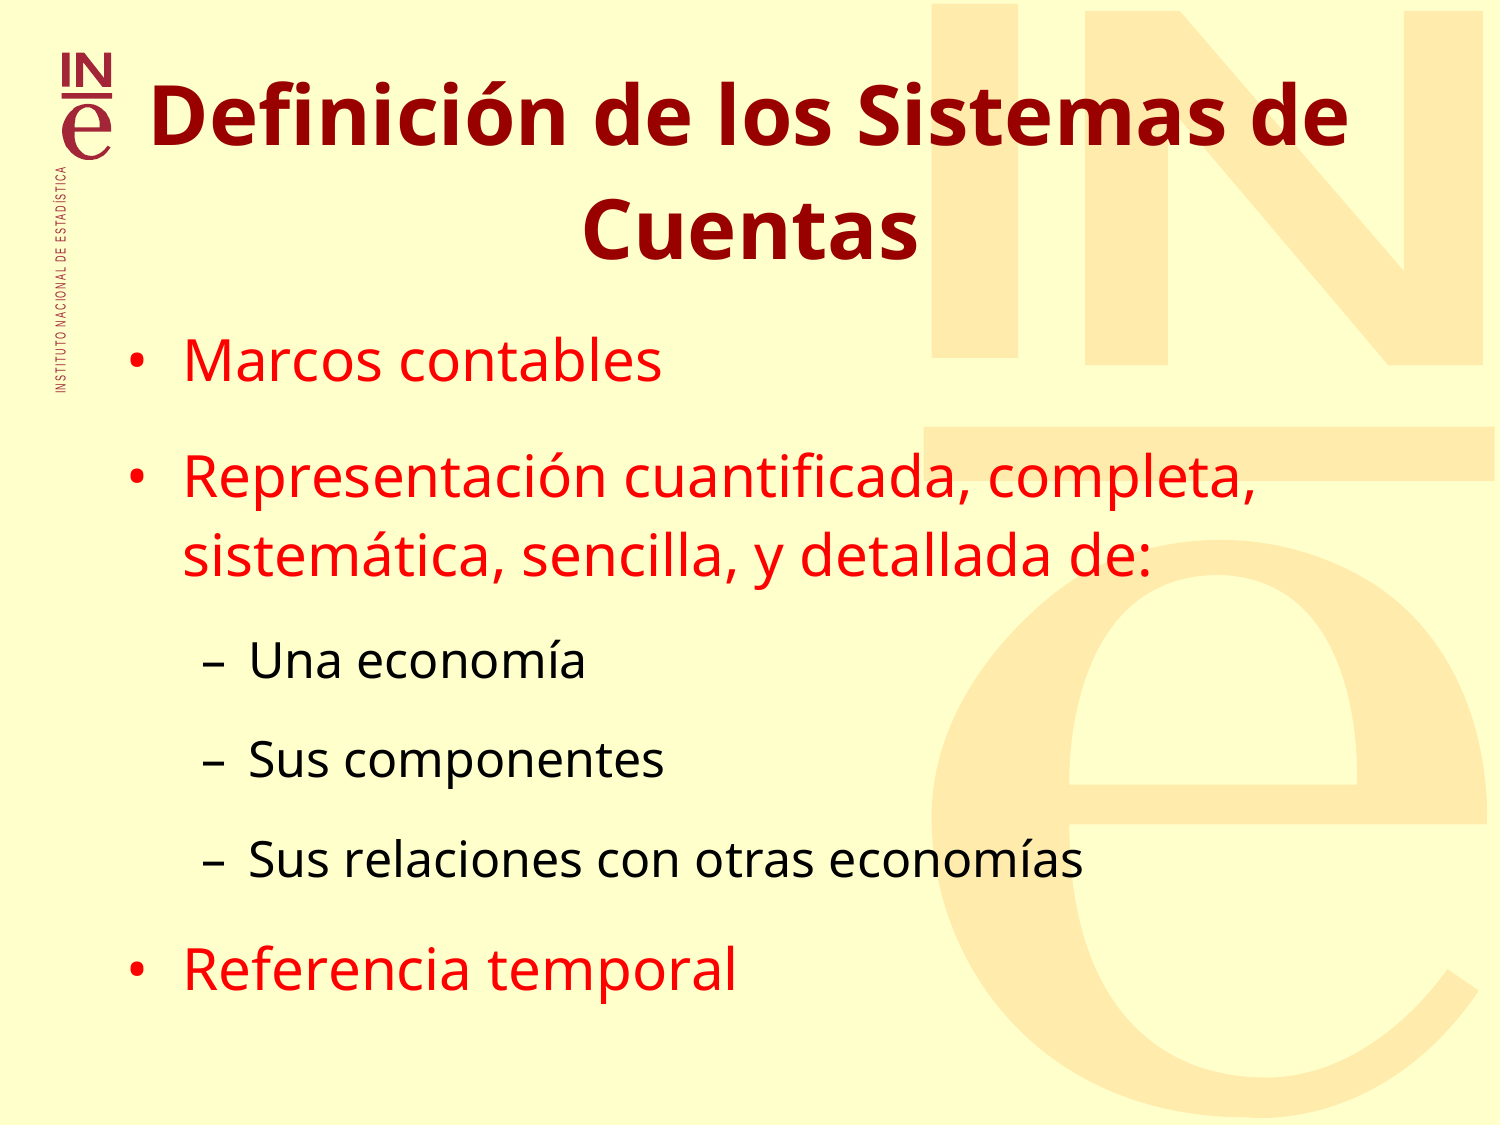

# Definición de los Sistemas de Cuentas
Marcos contables
Representación cuantificada, completa, sistemática, sencilla, y detallada de:
Una economía
Sus componentes
Sus relaciones con otras economías
Referencia temporal